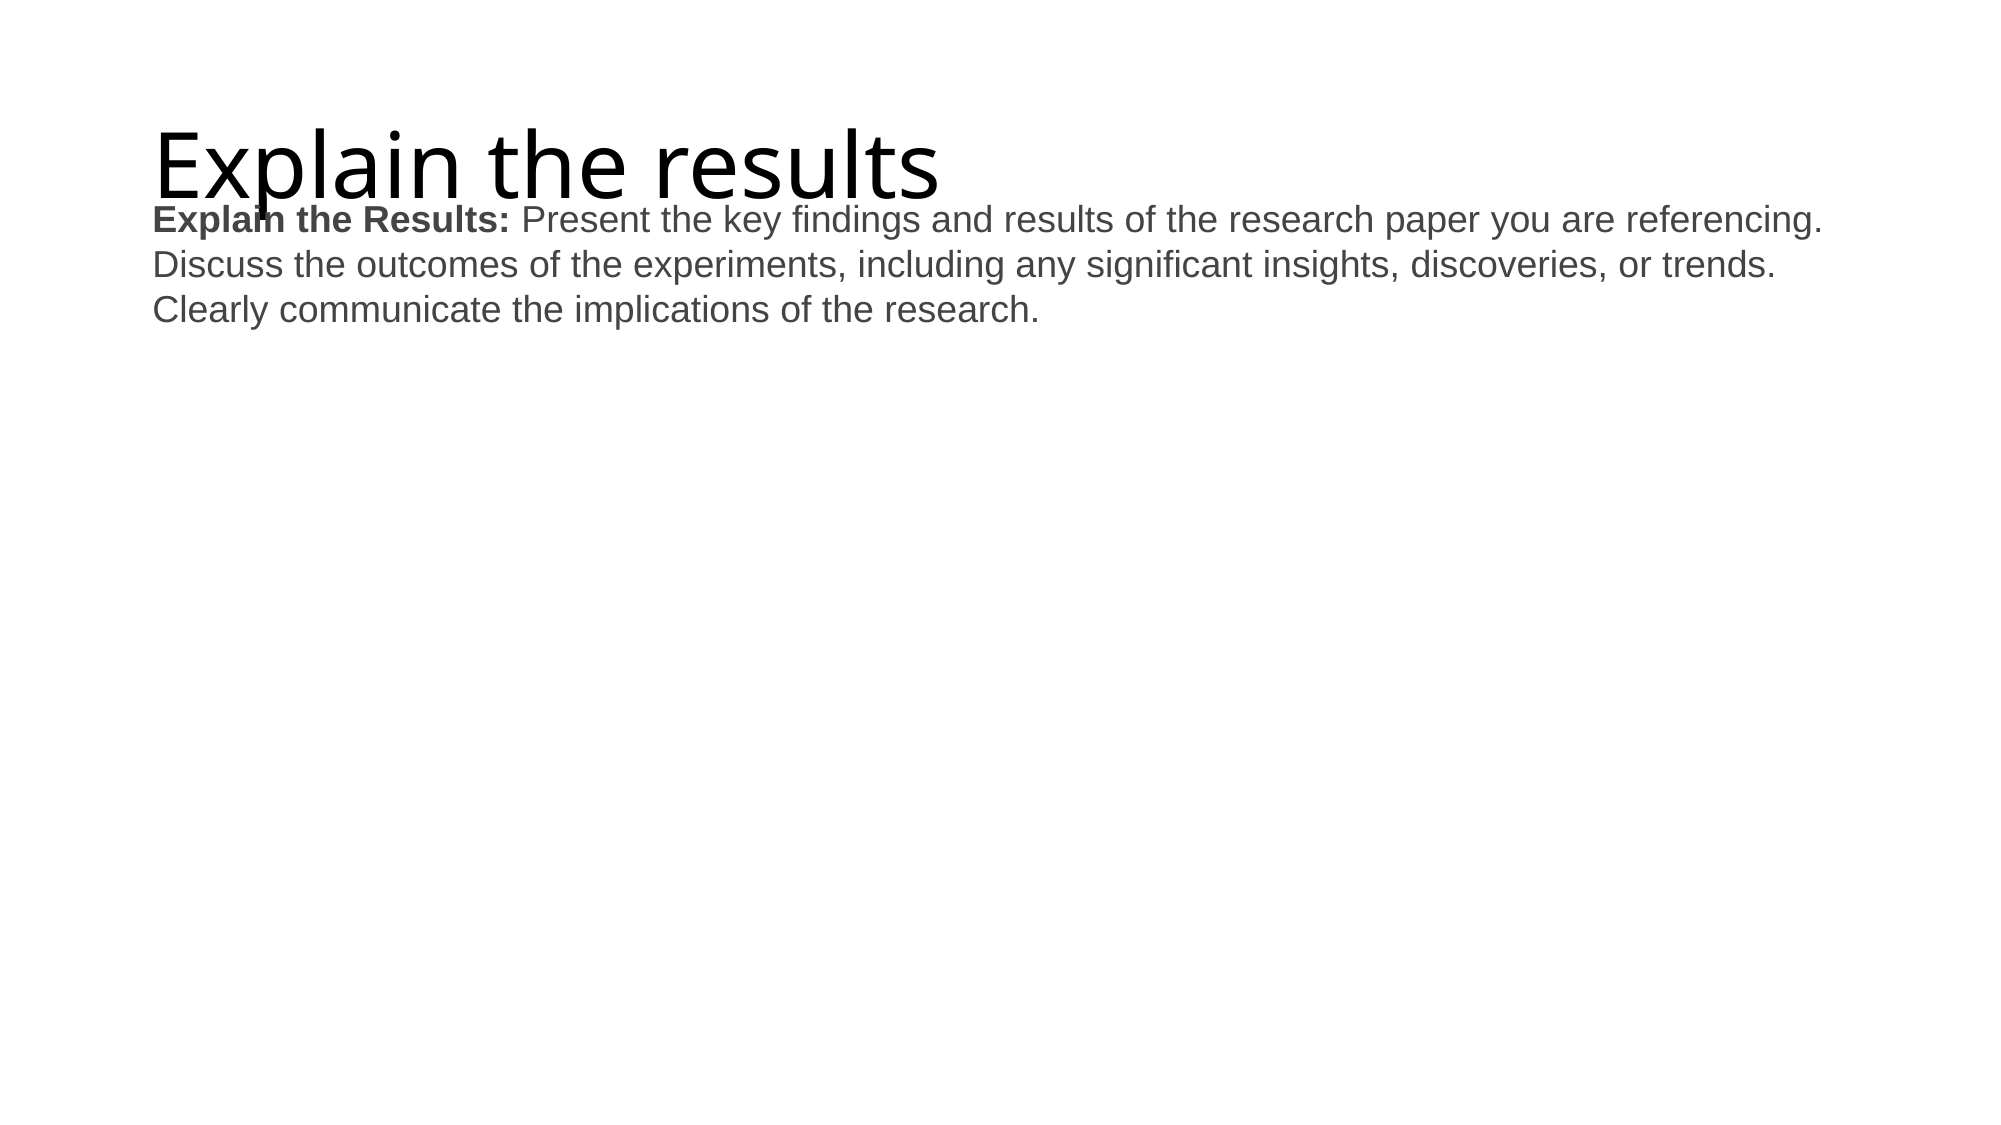

# Explain the results
Explain the Results: Present the key findings and results of the research paper you are referencing. Discuss the outcomes of the experiments, including any significant insights, discoveries, or trends. Clearly communicate the implications of the research.